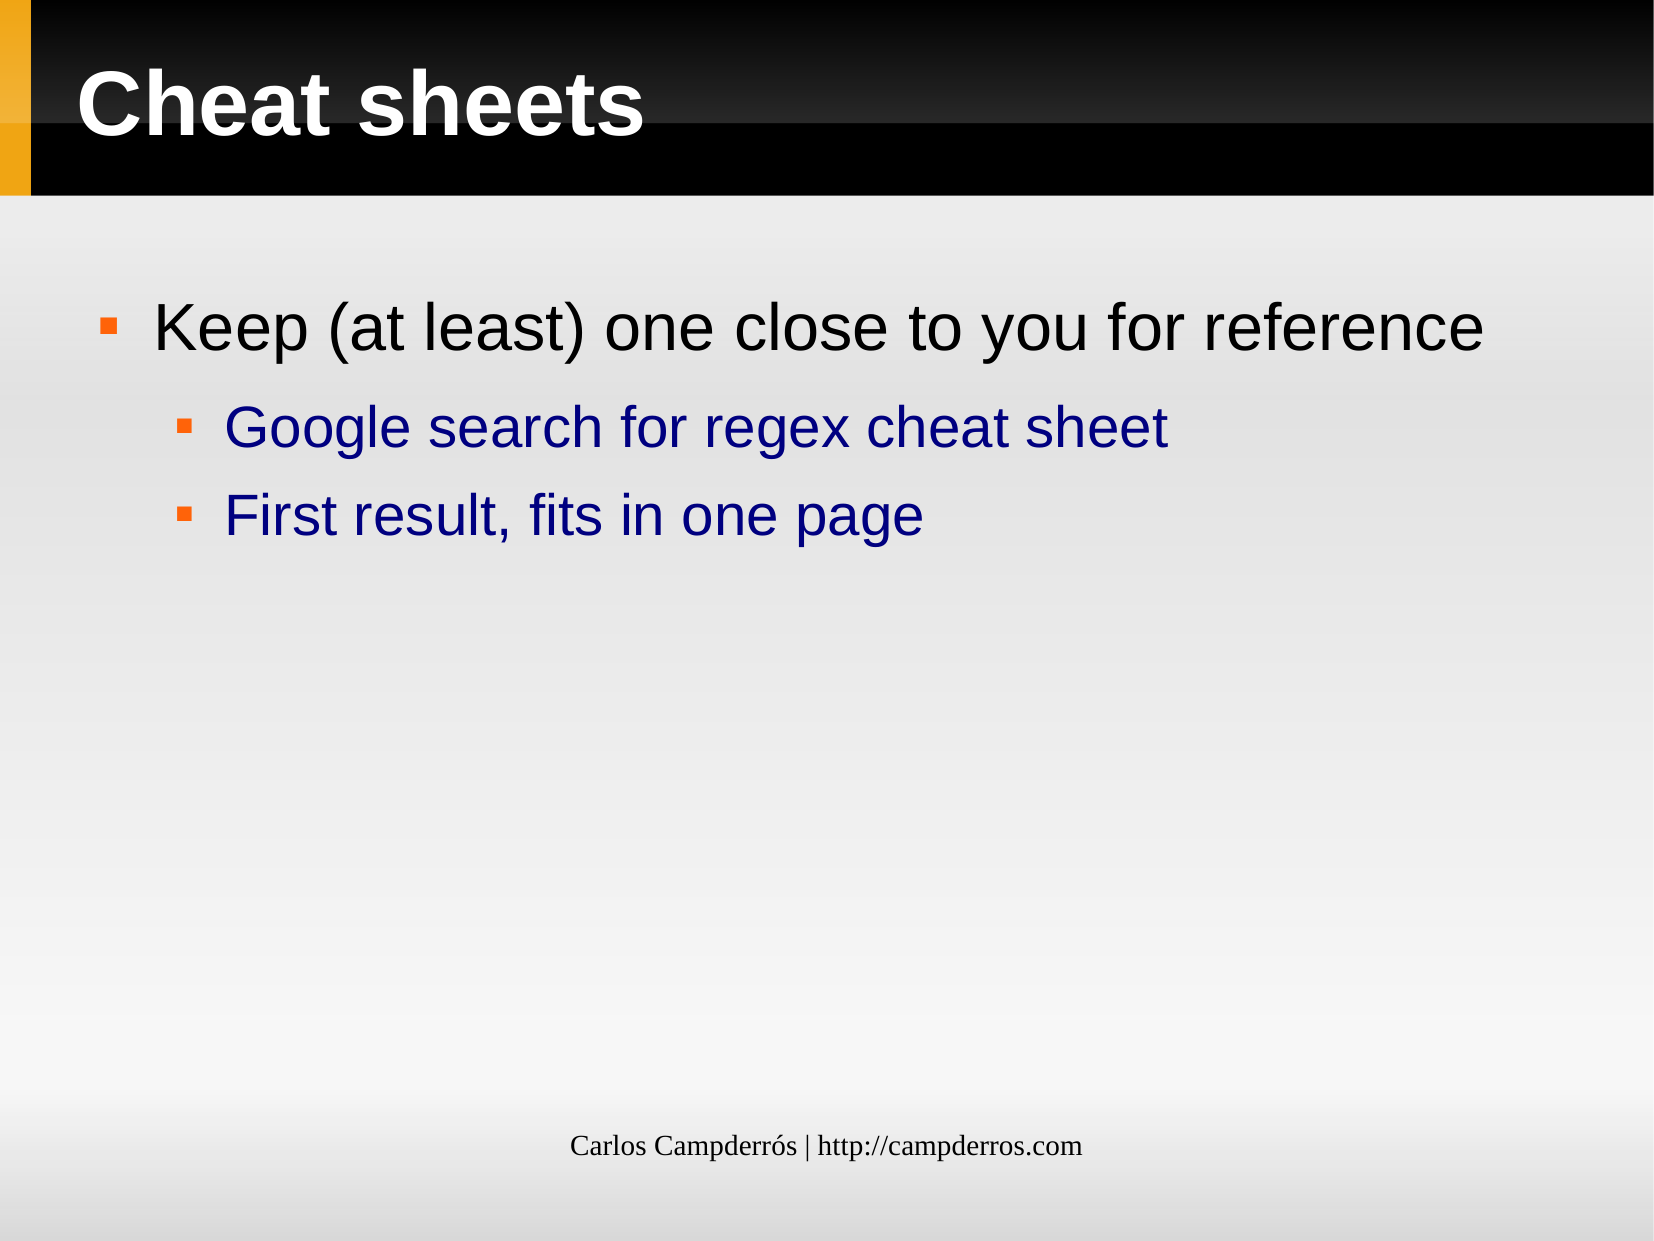

# Cheat sheets
Keep (at least) one close to you for reference
Google search for regex cheat sheet
First result, fits in one page
Carlos Campderrós | http://campderros.com